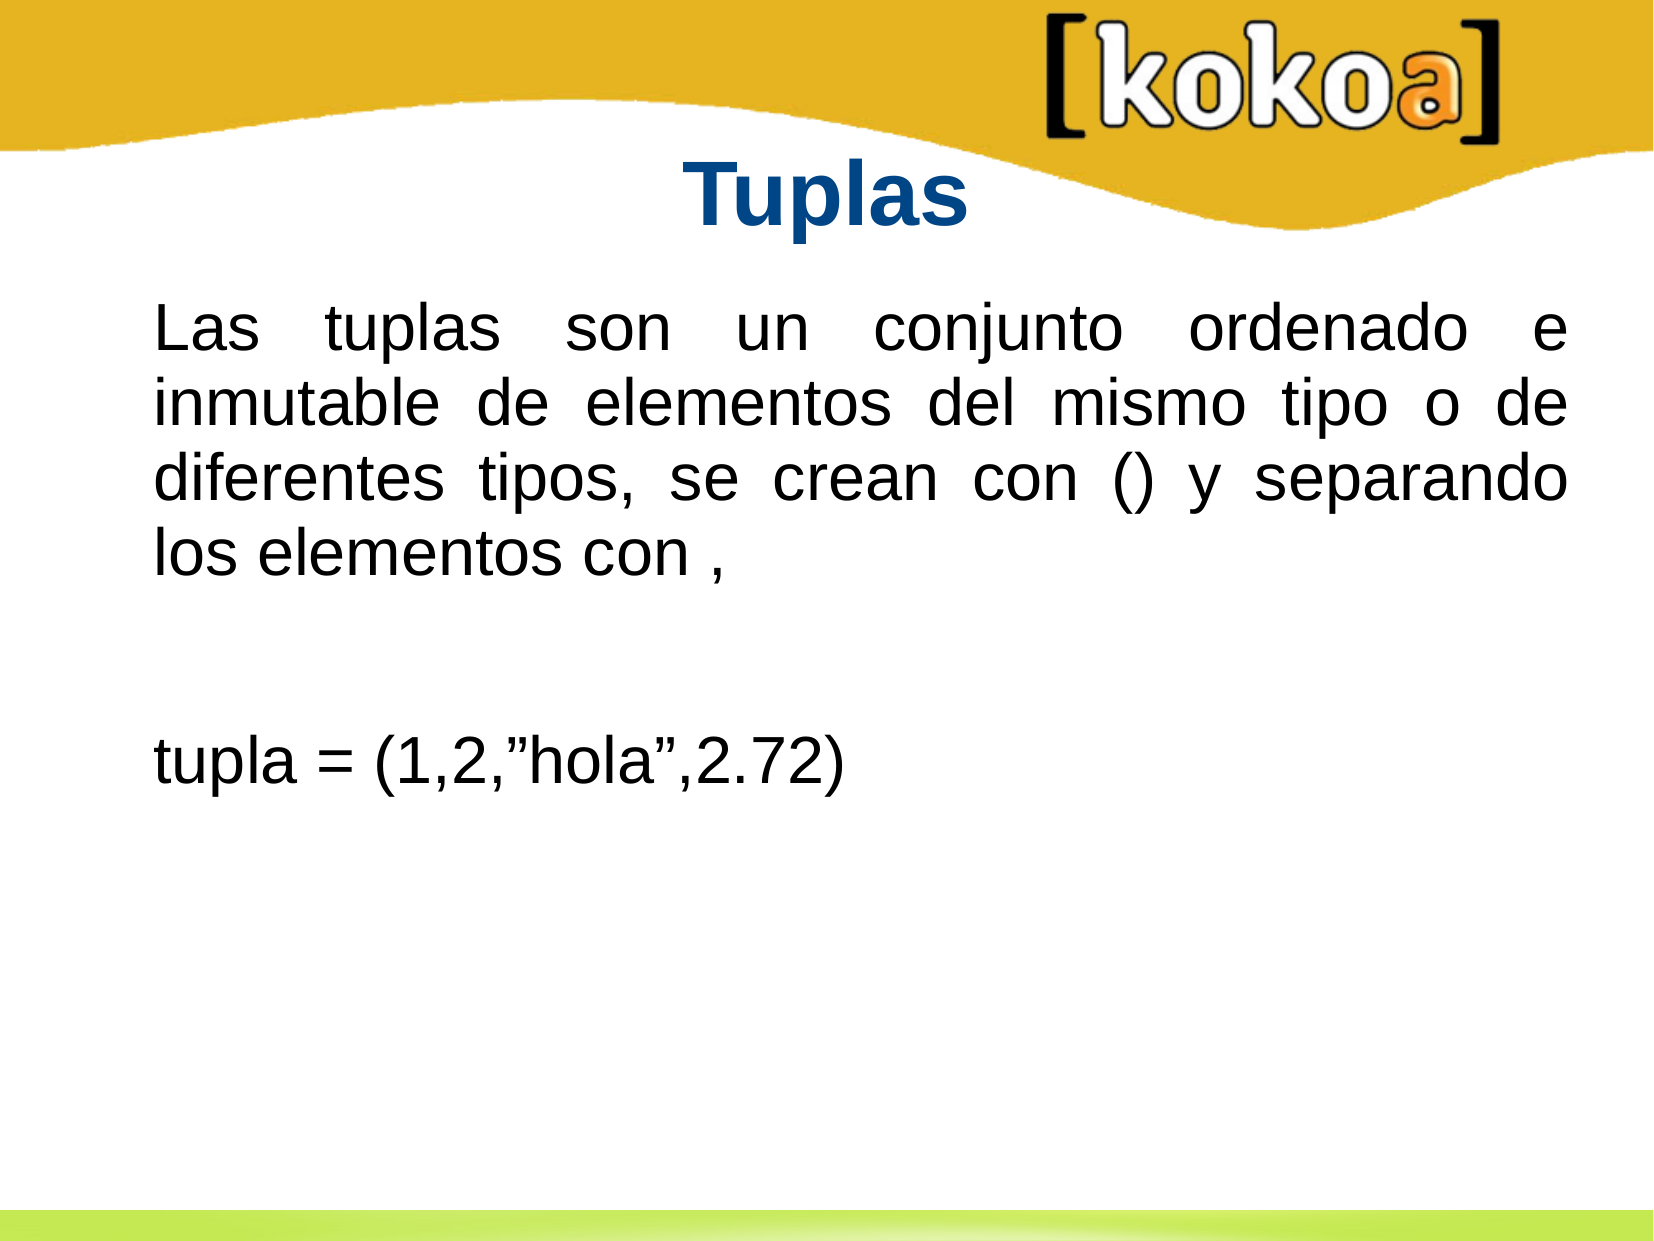

# Tuplas
Las tuplas son un conjunto ordenado e inmutable de elementos del mismo tipo o de diferentes tipos, se crean con () y separando los elementos con ,
tupla = (1,2,”hola”,2.72)